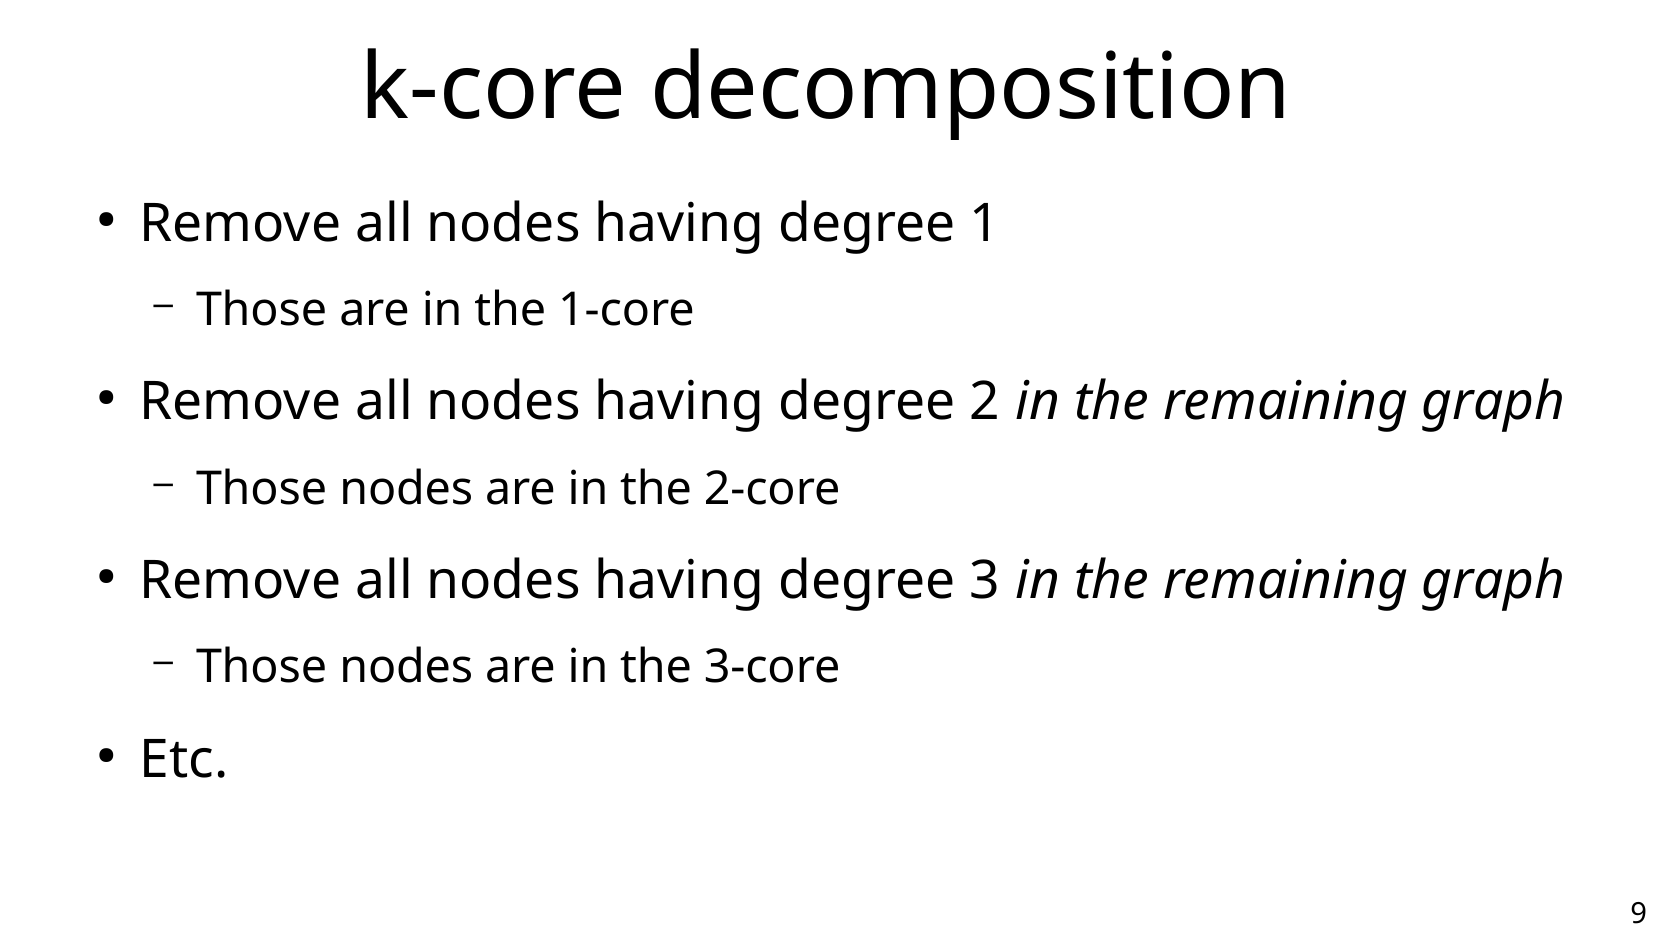

# k-core decomposition
Remove all nodes having degree 1
Those are in the 1-core
Remove all nodes having degree 2 in the remaining graph
Those nodes are in the 2-core
Remove all nodes having degree 3 in the remaining graph
Those nodes are in the 3-core
Etc.
9